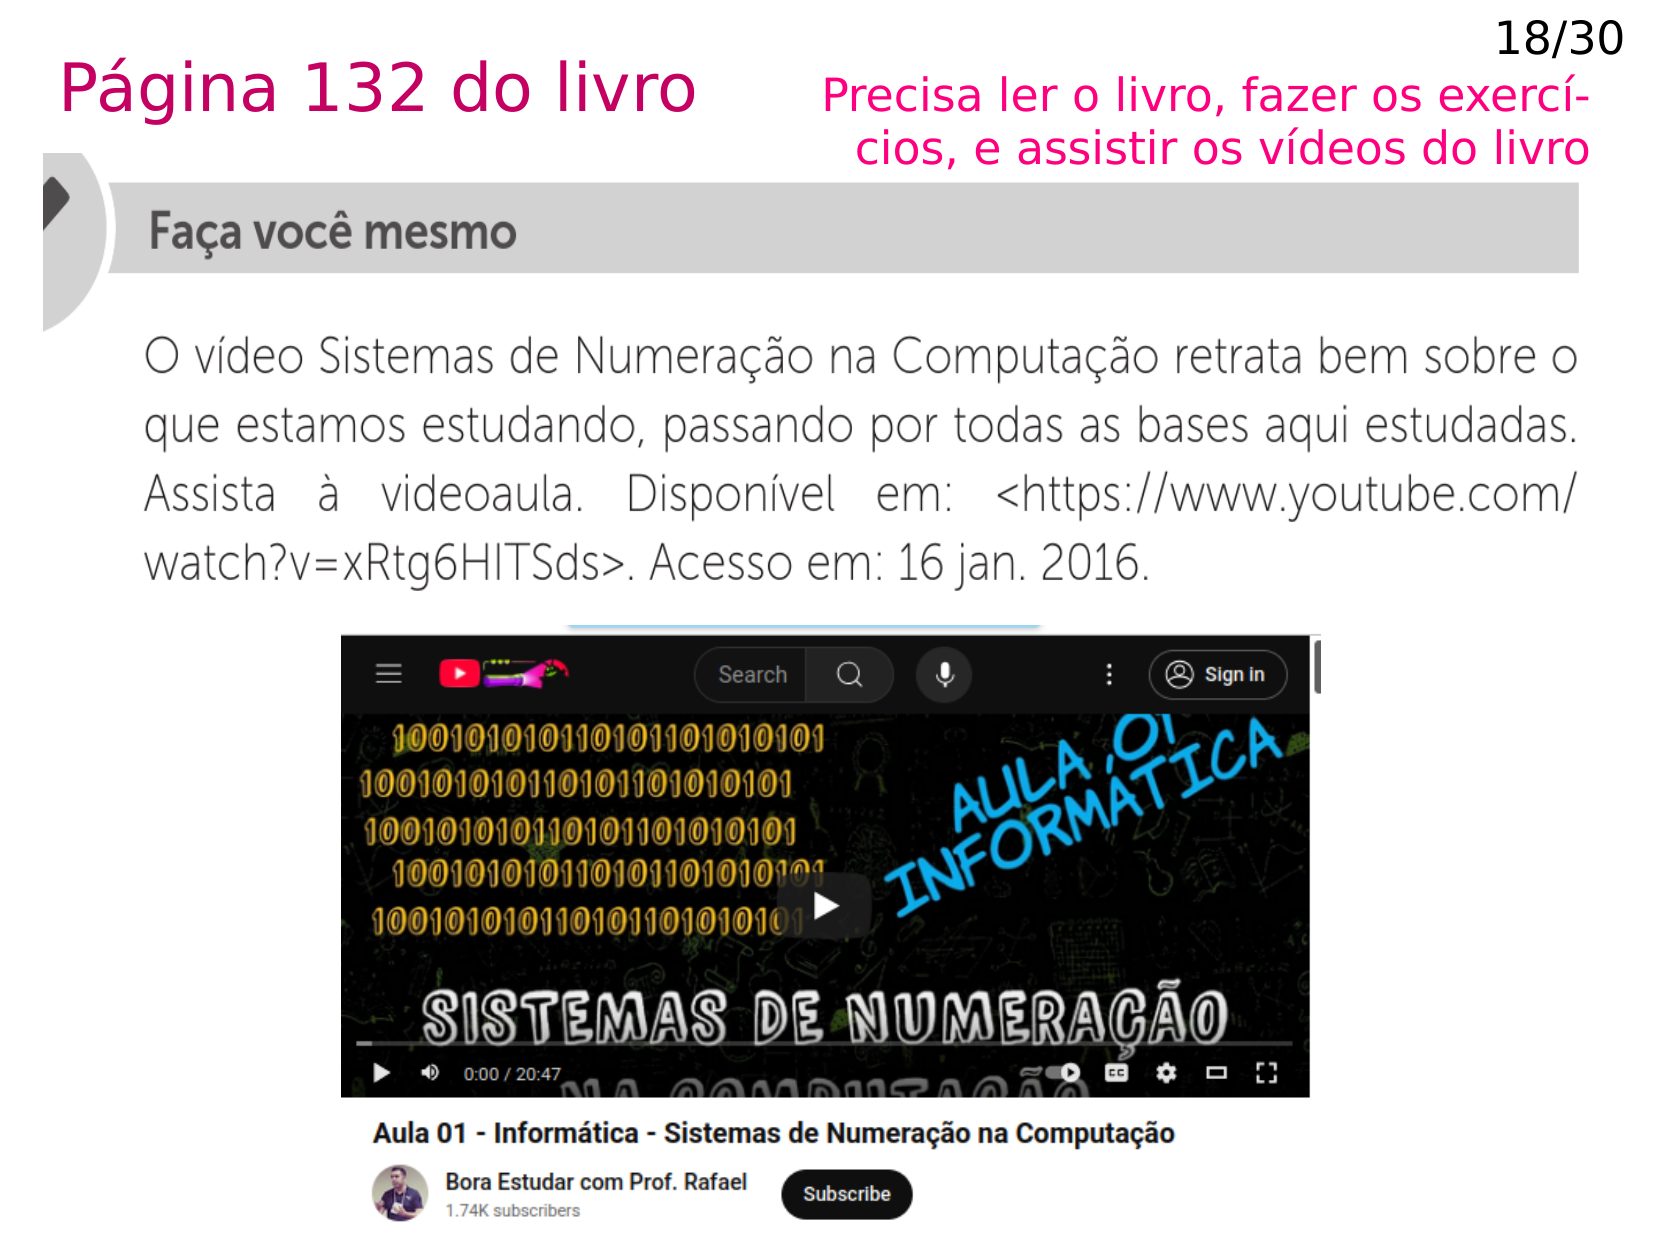

18
# Página 132 do livro
Precisa ler o livro, fazer os exercí-cios, e assistir os vídeos do livro